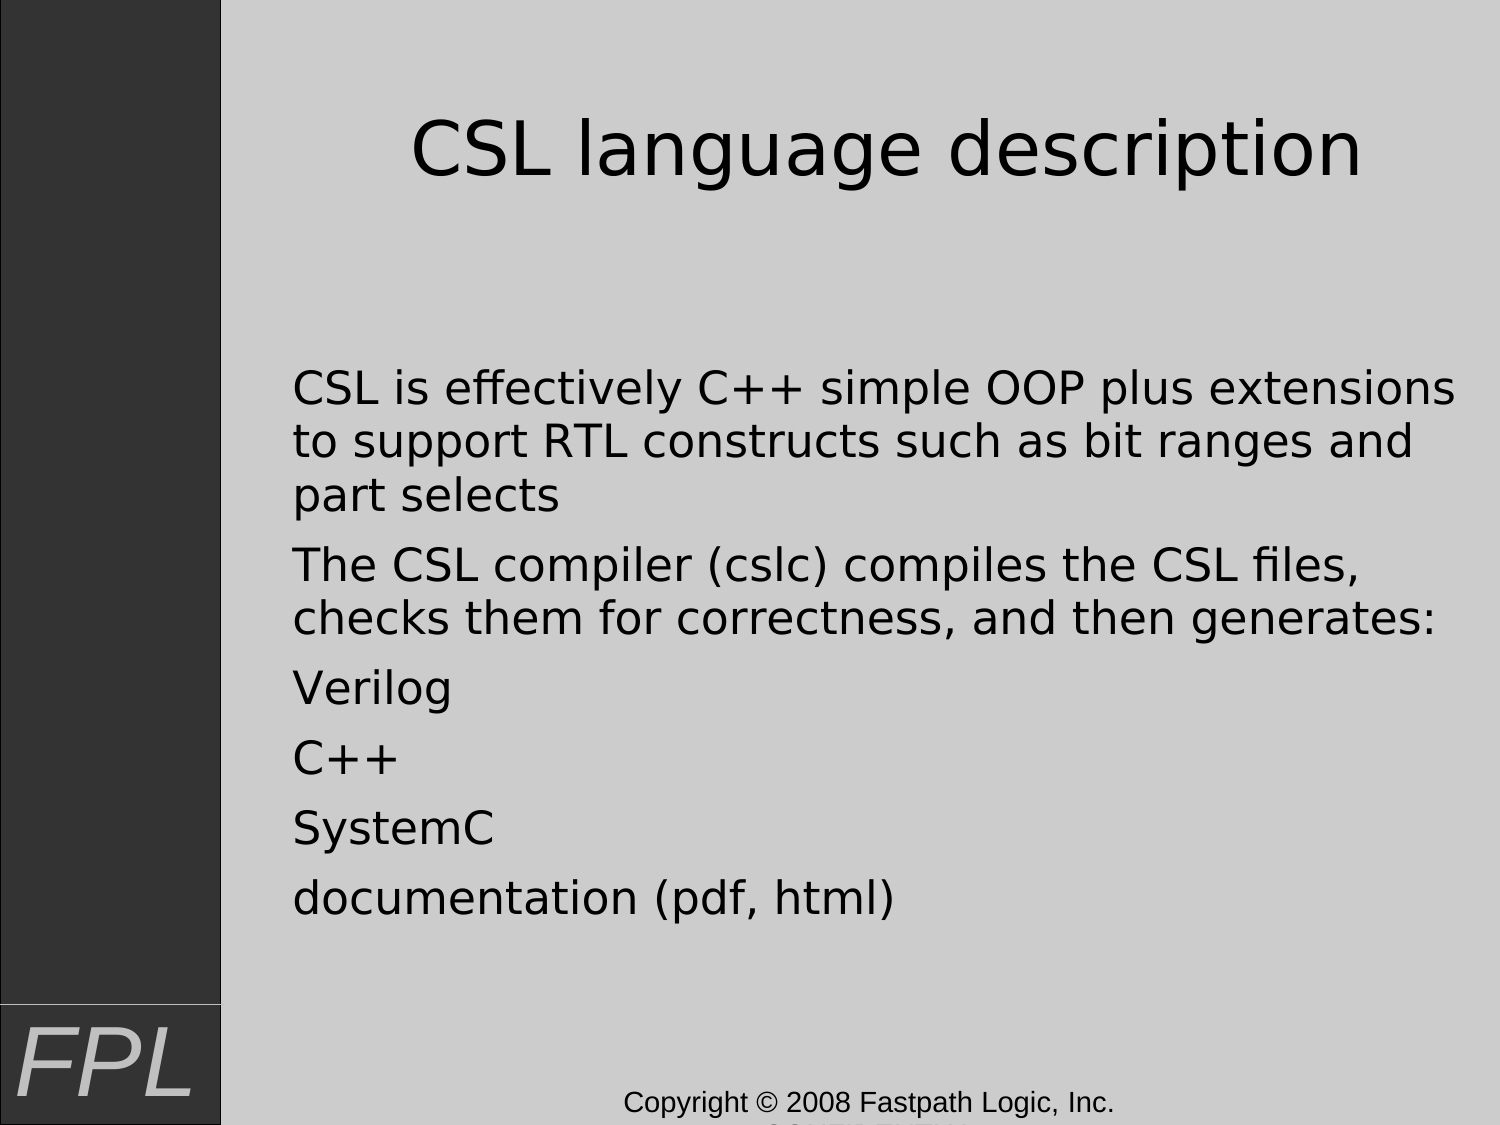

# CSL language description
CSL is effectively C++ simple OOP plus extensions to support RTL constructs such as bit ranges and part selects
The CSL compiler (cslc) compiles the CSL files, checks them for correctness, and then generates:
Verilog
C++
SystemC
documentation (pdf, html)